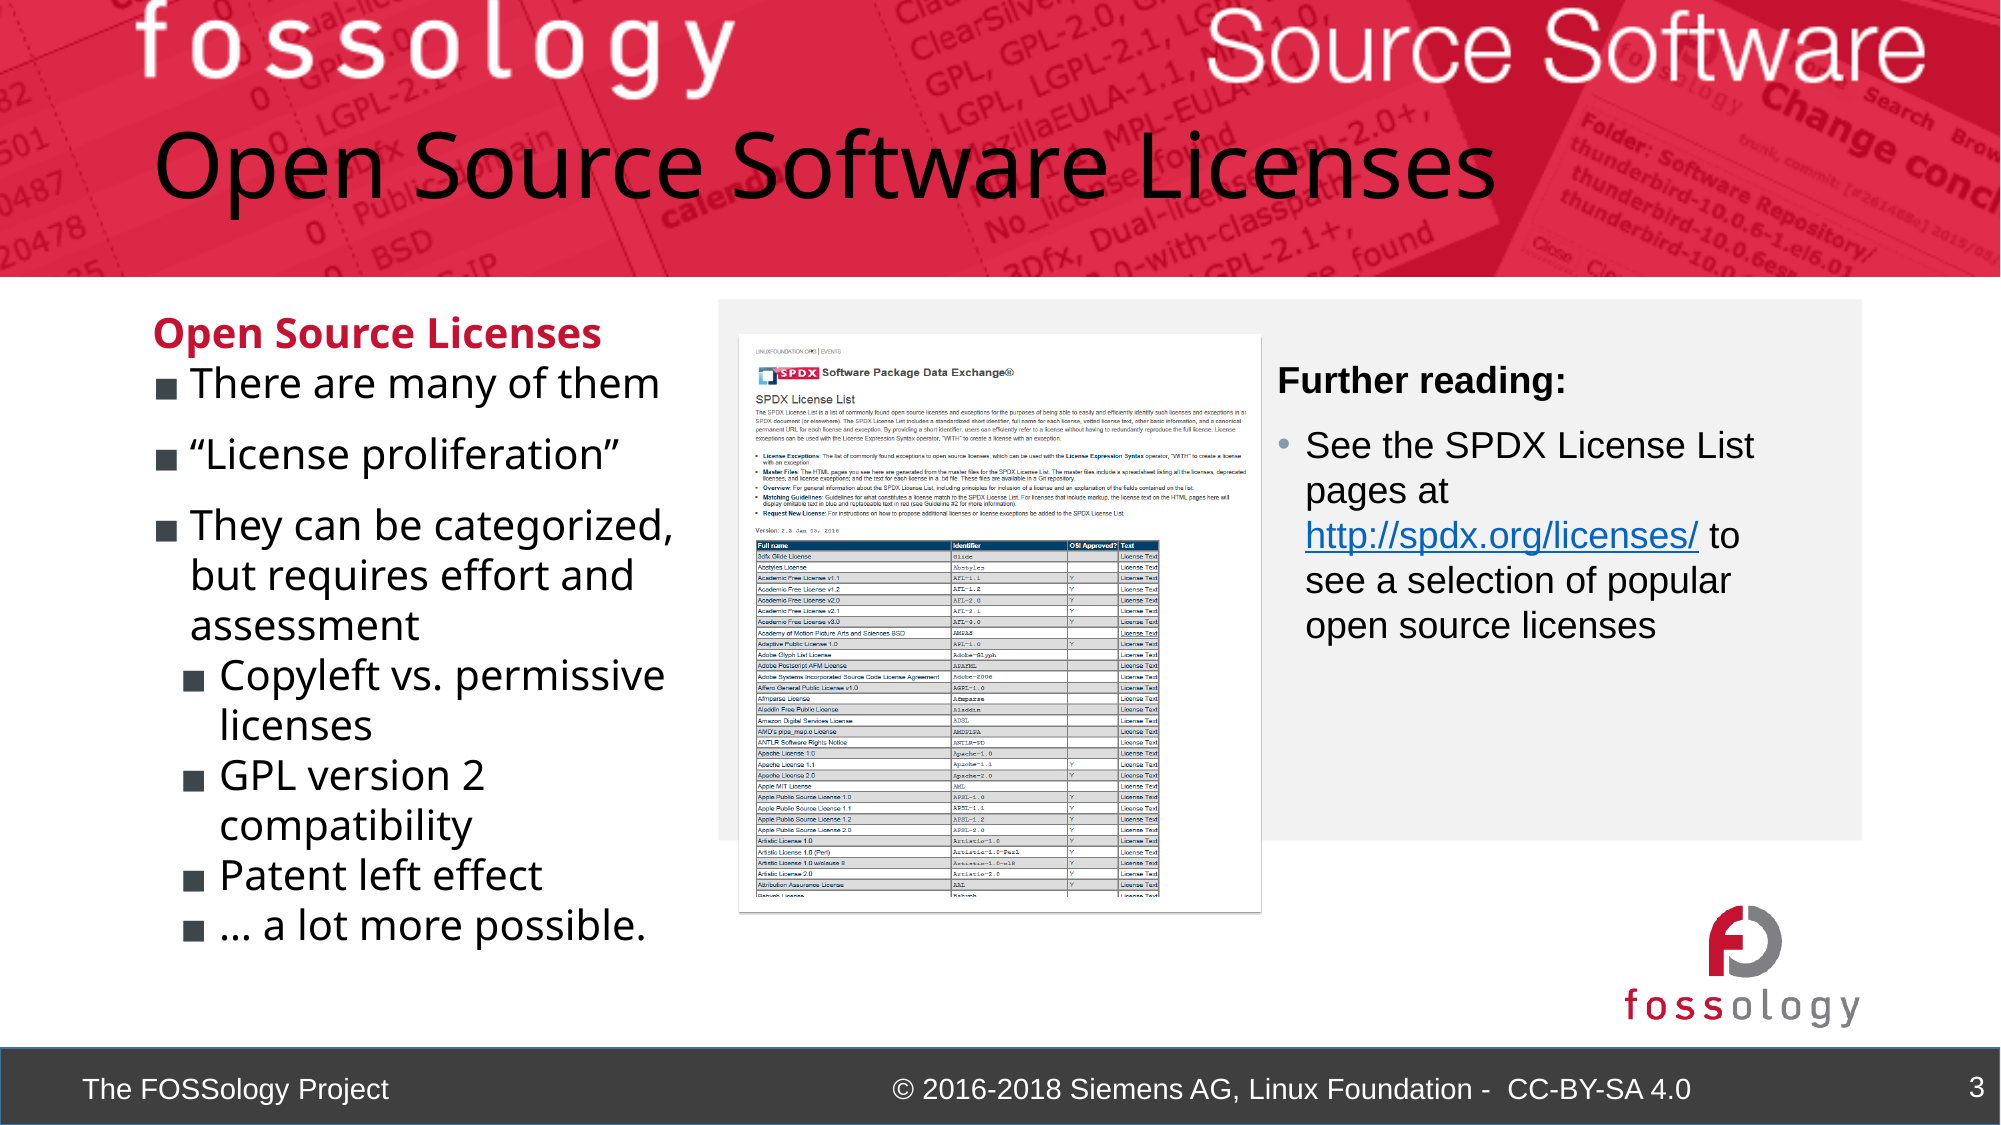

Open Source Software Licenses
Open Source Licenses
There are many of them
“License proliferation”
They can be categorized,
but requires effort and assessment
Copyleft vs. permissive licenses
GPL version 2 compatibility
Patent left effect
… a lot more possible.
Further reading:
See the SPDX License List pages at http://spdx.org/licenses/ to see a selection of popular open source licenses